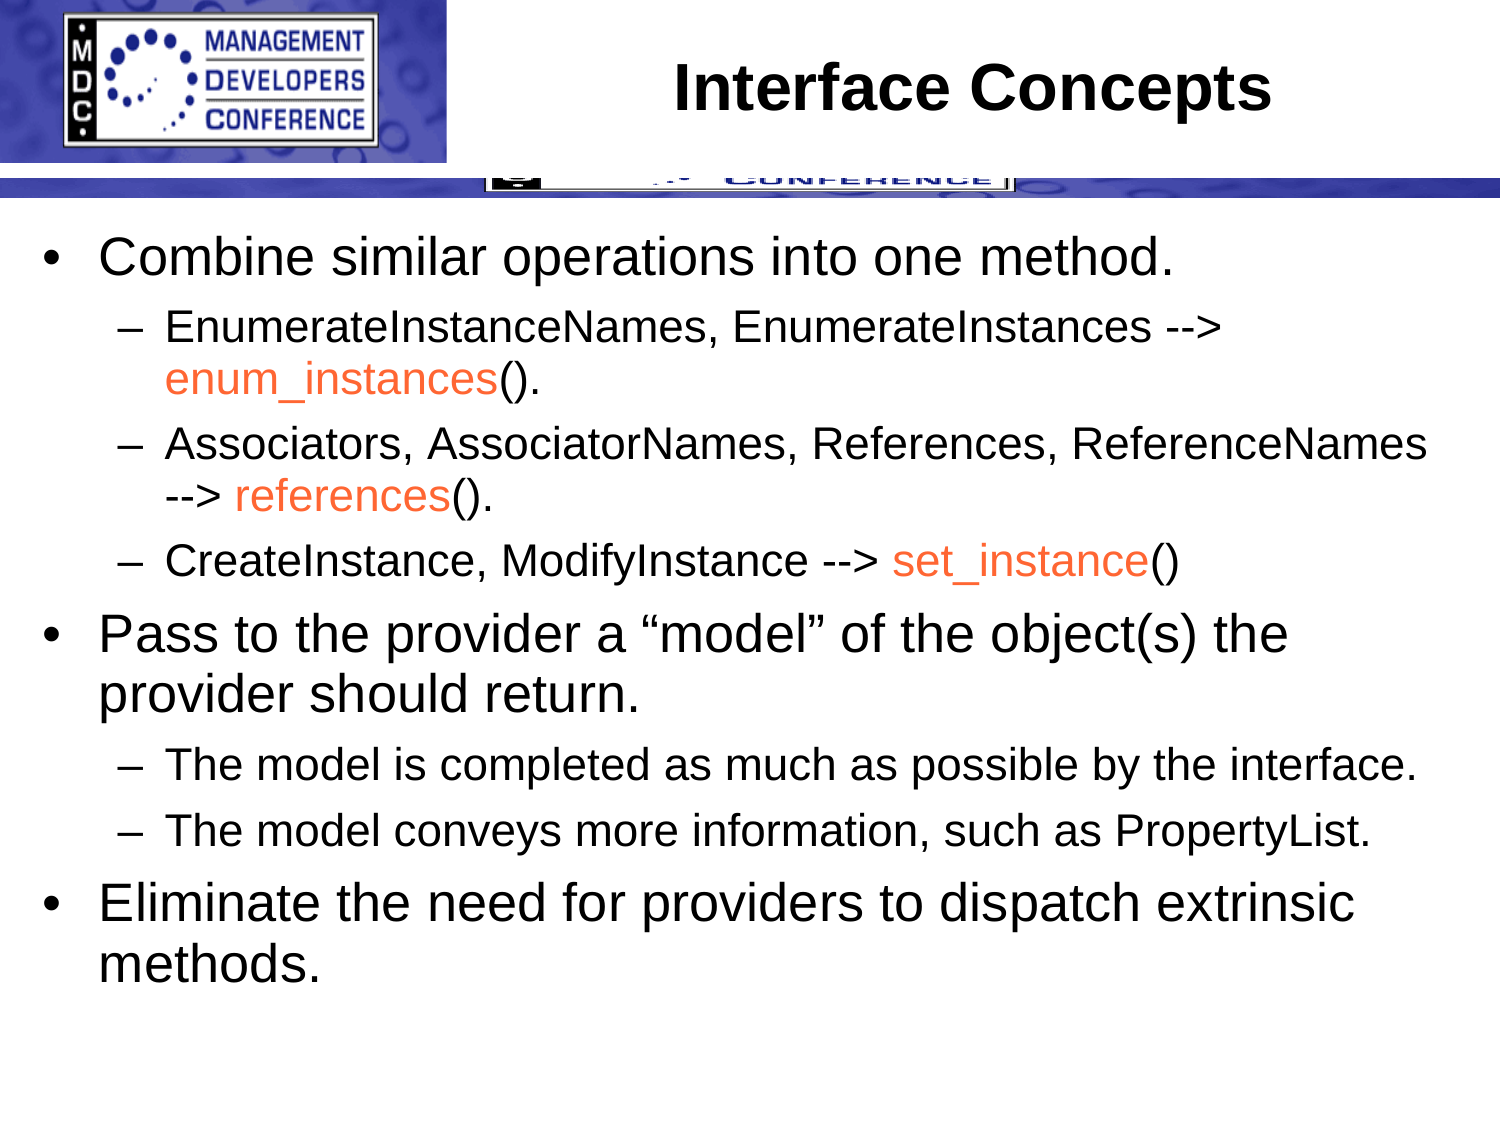

# Interface Concepts
Combine similar operations into one method.
EnumerateInstanceNames, EnumerateInstances --> enum_instances().
Associators, AssociatorNames, References, ReferenceNames --> references().
CreateInstance, ModifyInstance --> set_instance()
Pass to the provider a “model” of the object(s) the provider should return.
The model is completed as much as possible by the interface.
The model conveys more information, such as PropertyList.
Eliminate the need for providers to dispatch extrinsic methods.